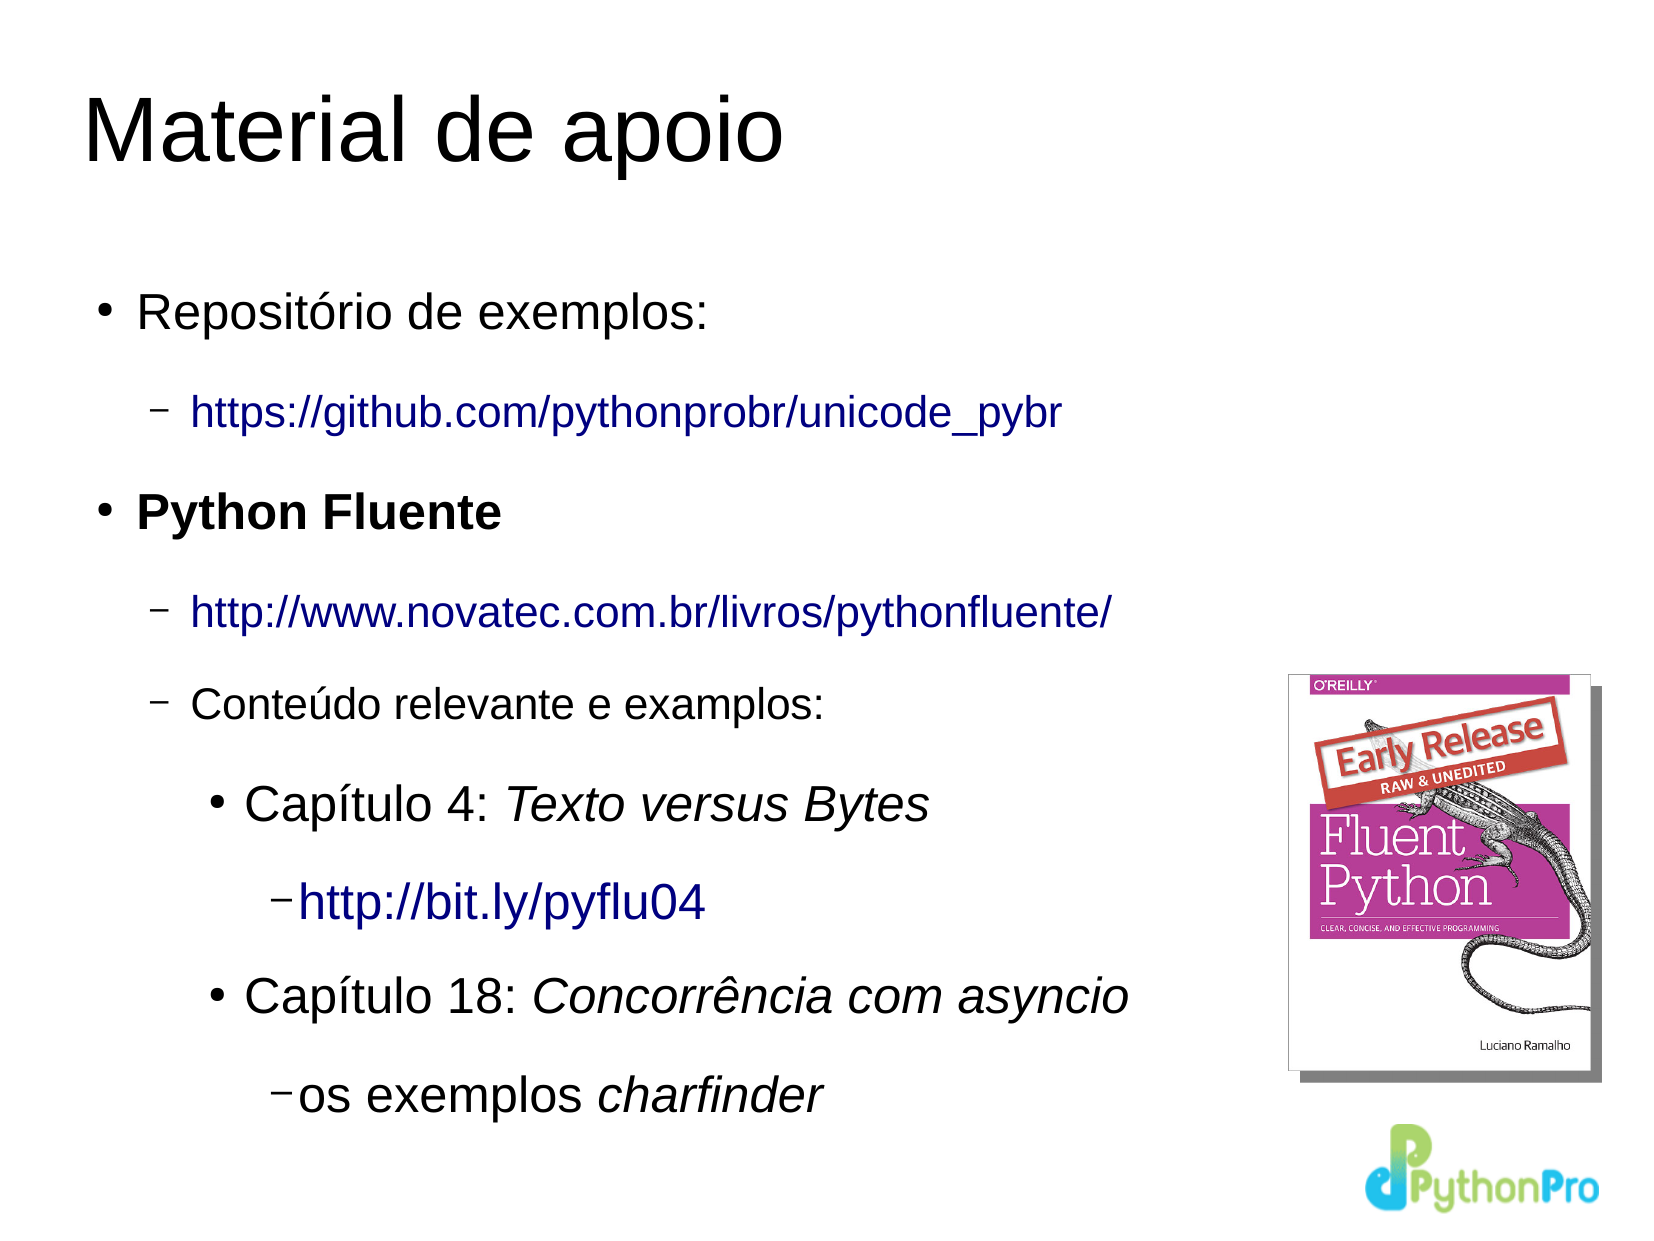

# Material de apoio
Repositório de exemplos:
https://github.com/pythonprobr/unicode_pybr
Python Fluente
http://www.novatec.com.br/livros/pythonfluente/
Conteúdo relevante e examplos:
Capítulo 4: Texto versus Bytes
http://bit.ly/pyflu04
Capítulo 18: Concorrência com asyncio
os exemplos charfinder